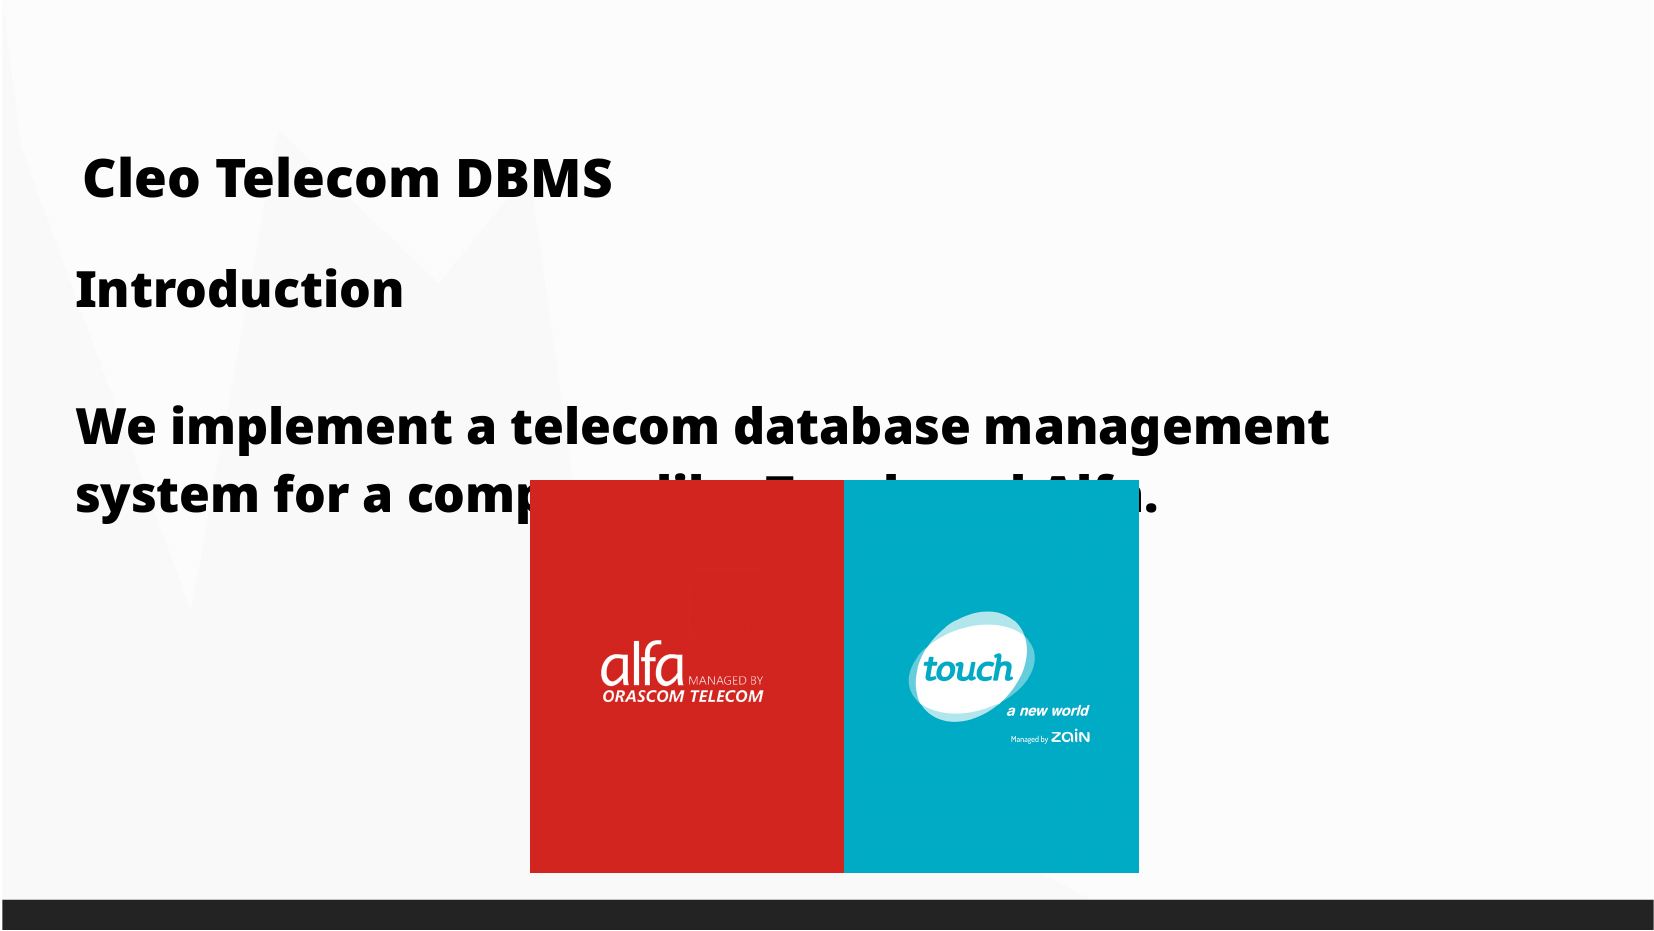

# Cleo Telecom DBMS
Introduction
We implement a telecom database management system for a company like Touch and Alfa.